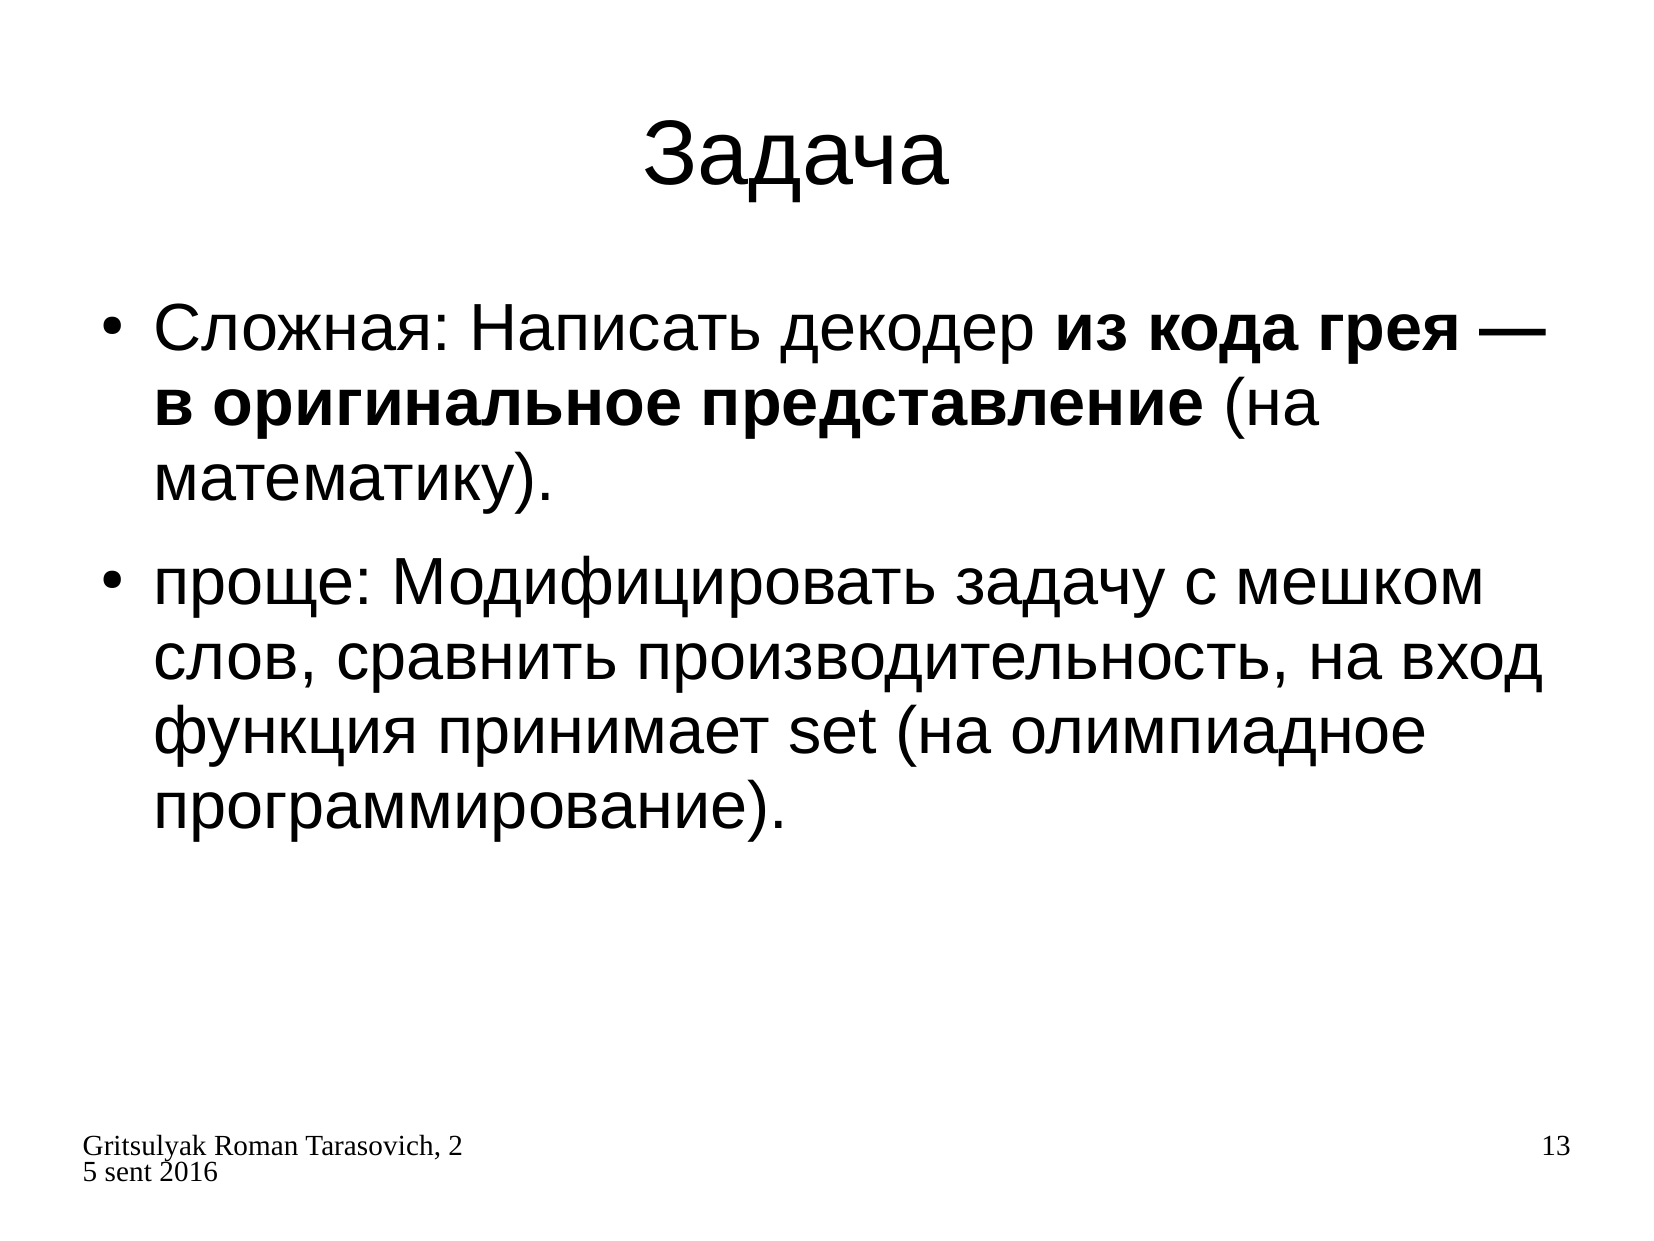

# Задача
Сложная: Написать декодер из кода грея — в оригинальное представление (на математику).
проще: Модифицировать задачу с мешком слов, сравнить производительность, на вход функция принимает set (на олимпиадное программирование).
Gritsulyak Roman Tarasovich, 25 sent 2016
13